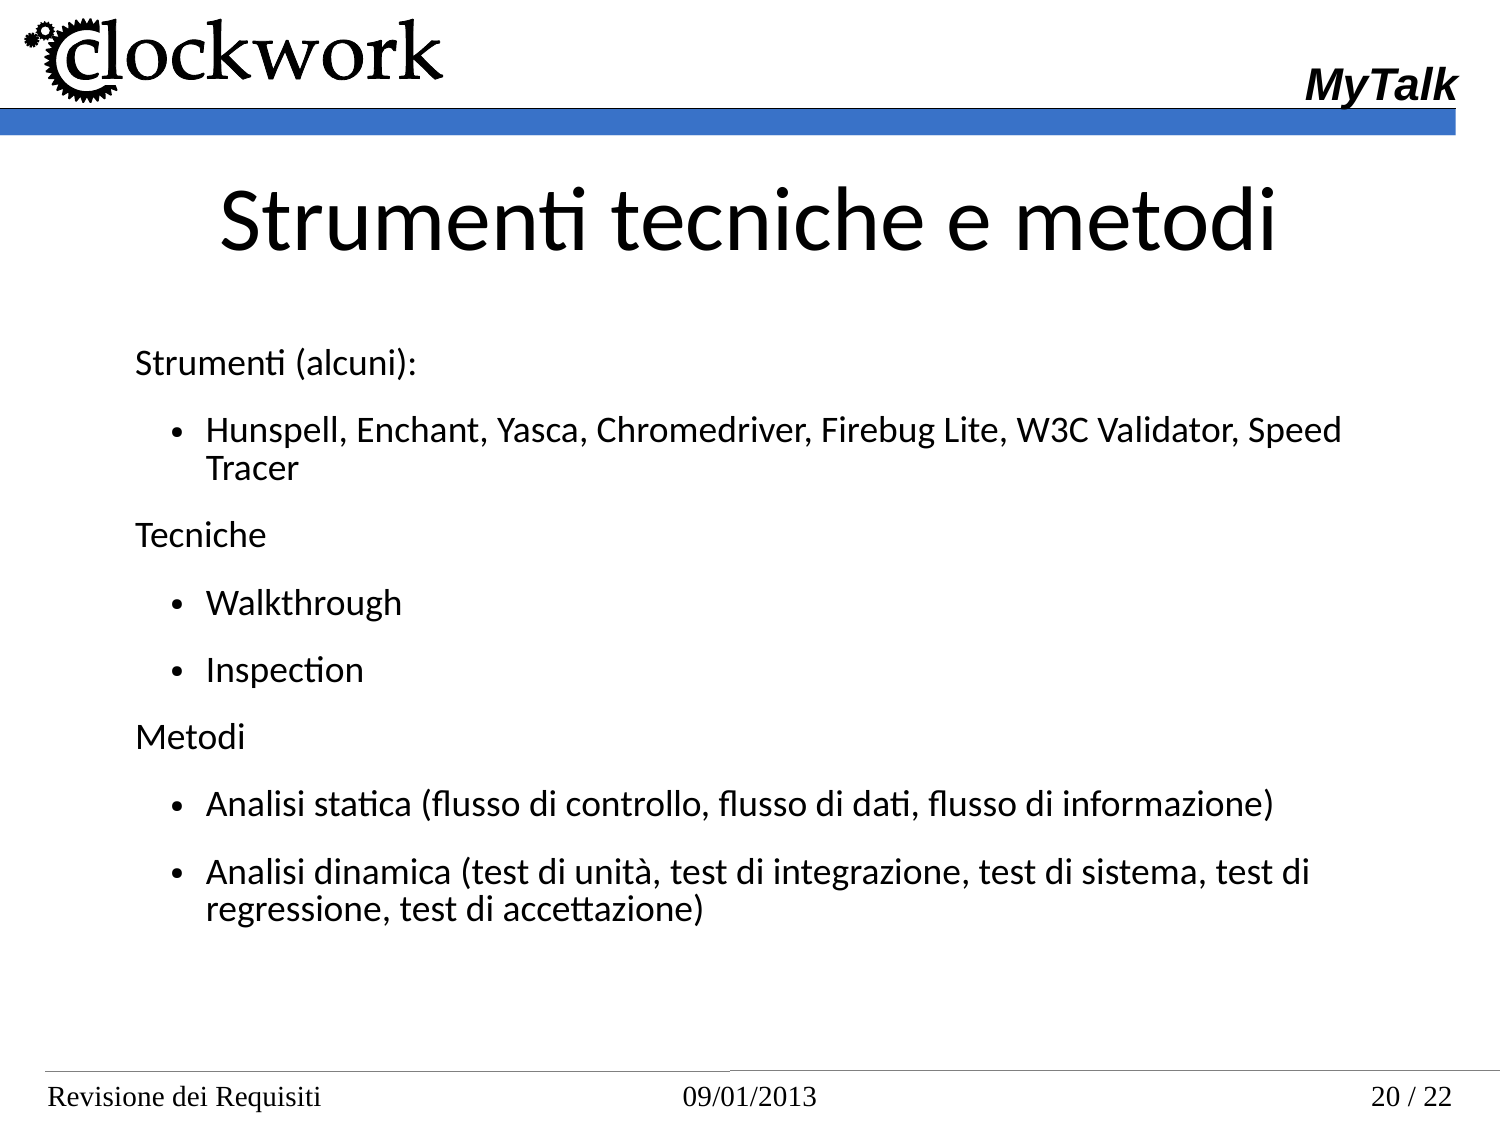

# Strumenti tecniche e metodi
Strumenti (alcuni):
Hunspell, Enchant, Yasca, Chromedriver, Firebug Lite, W3C Validator, Speed Tracer
Tecniche
Walkthrough
Inspection
Metodi
Analisi statica (flusso di controllo, flusso di dati, flusso di informazione)
Analisi dinamica (test di unità, test di integrazione, test di sistema, test di regressione, test di accettazione)
Revisione dei Requisiti
09/01/2013
20